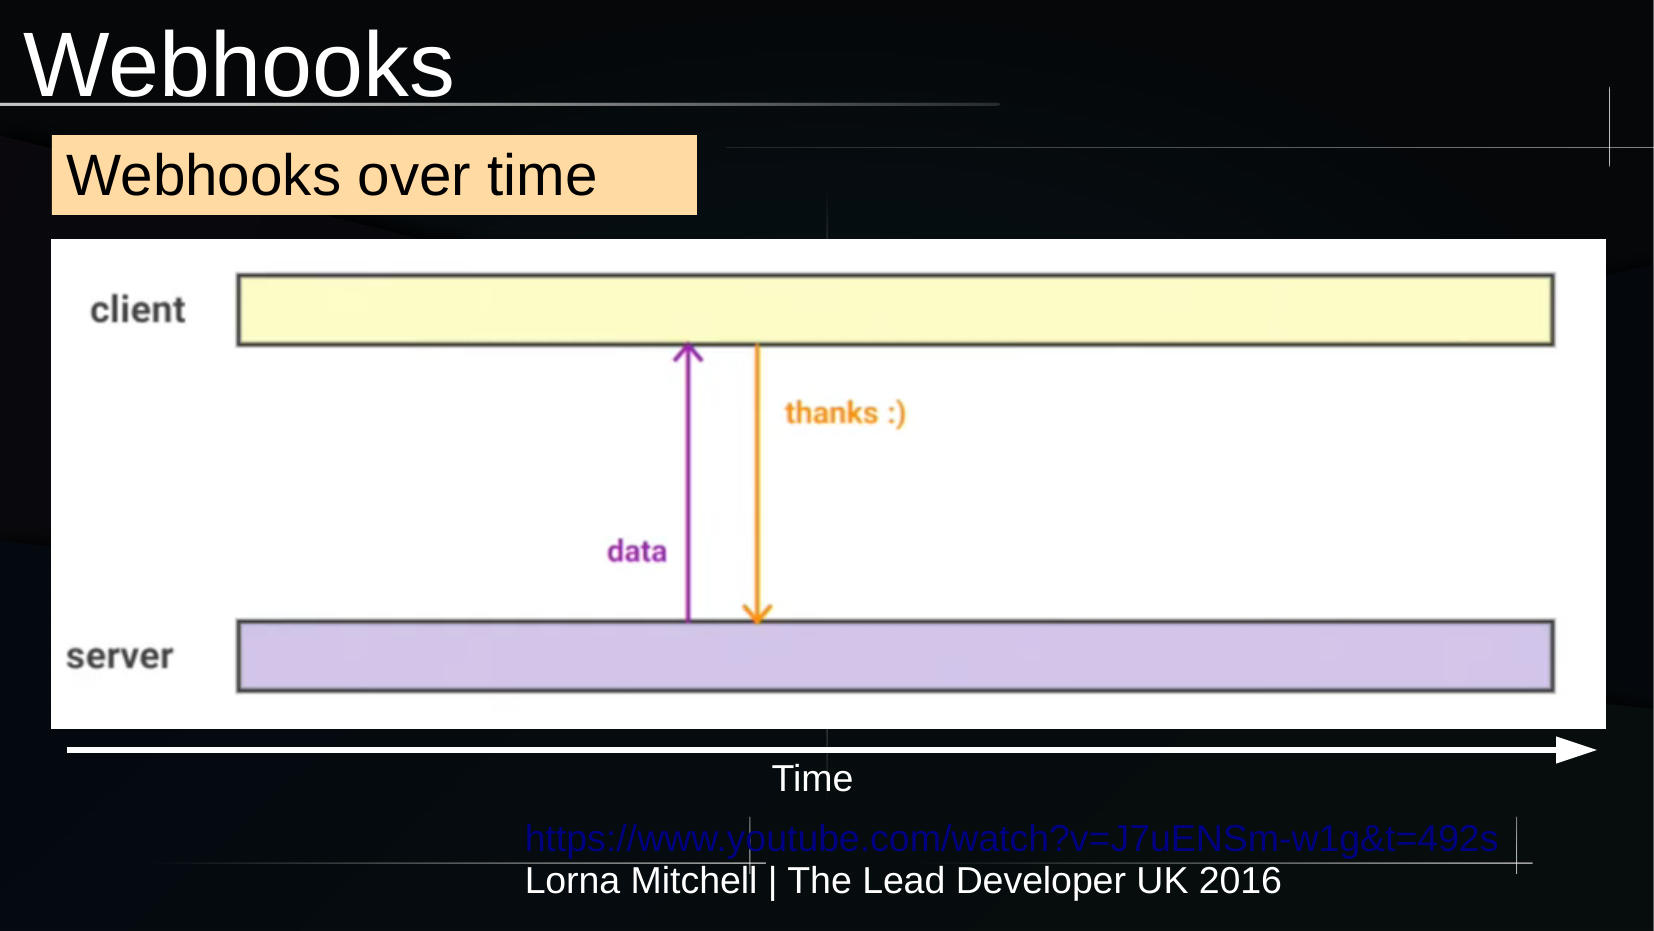

# Webhooks
Webhooks over time
Time
https://www.youtube.com/watch?v=J7uENSm-w1g&t=492s
Lorna Mitchell | The Lead Developer UK 2016